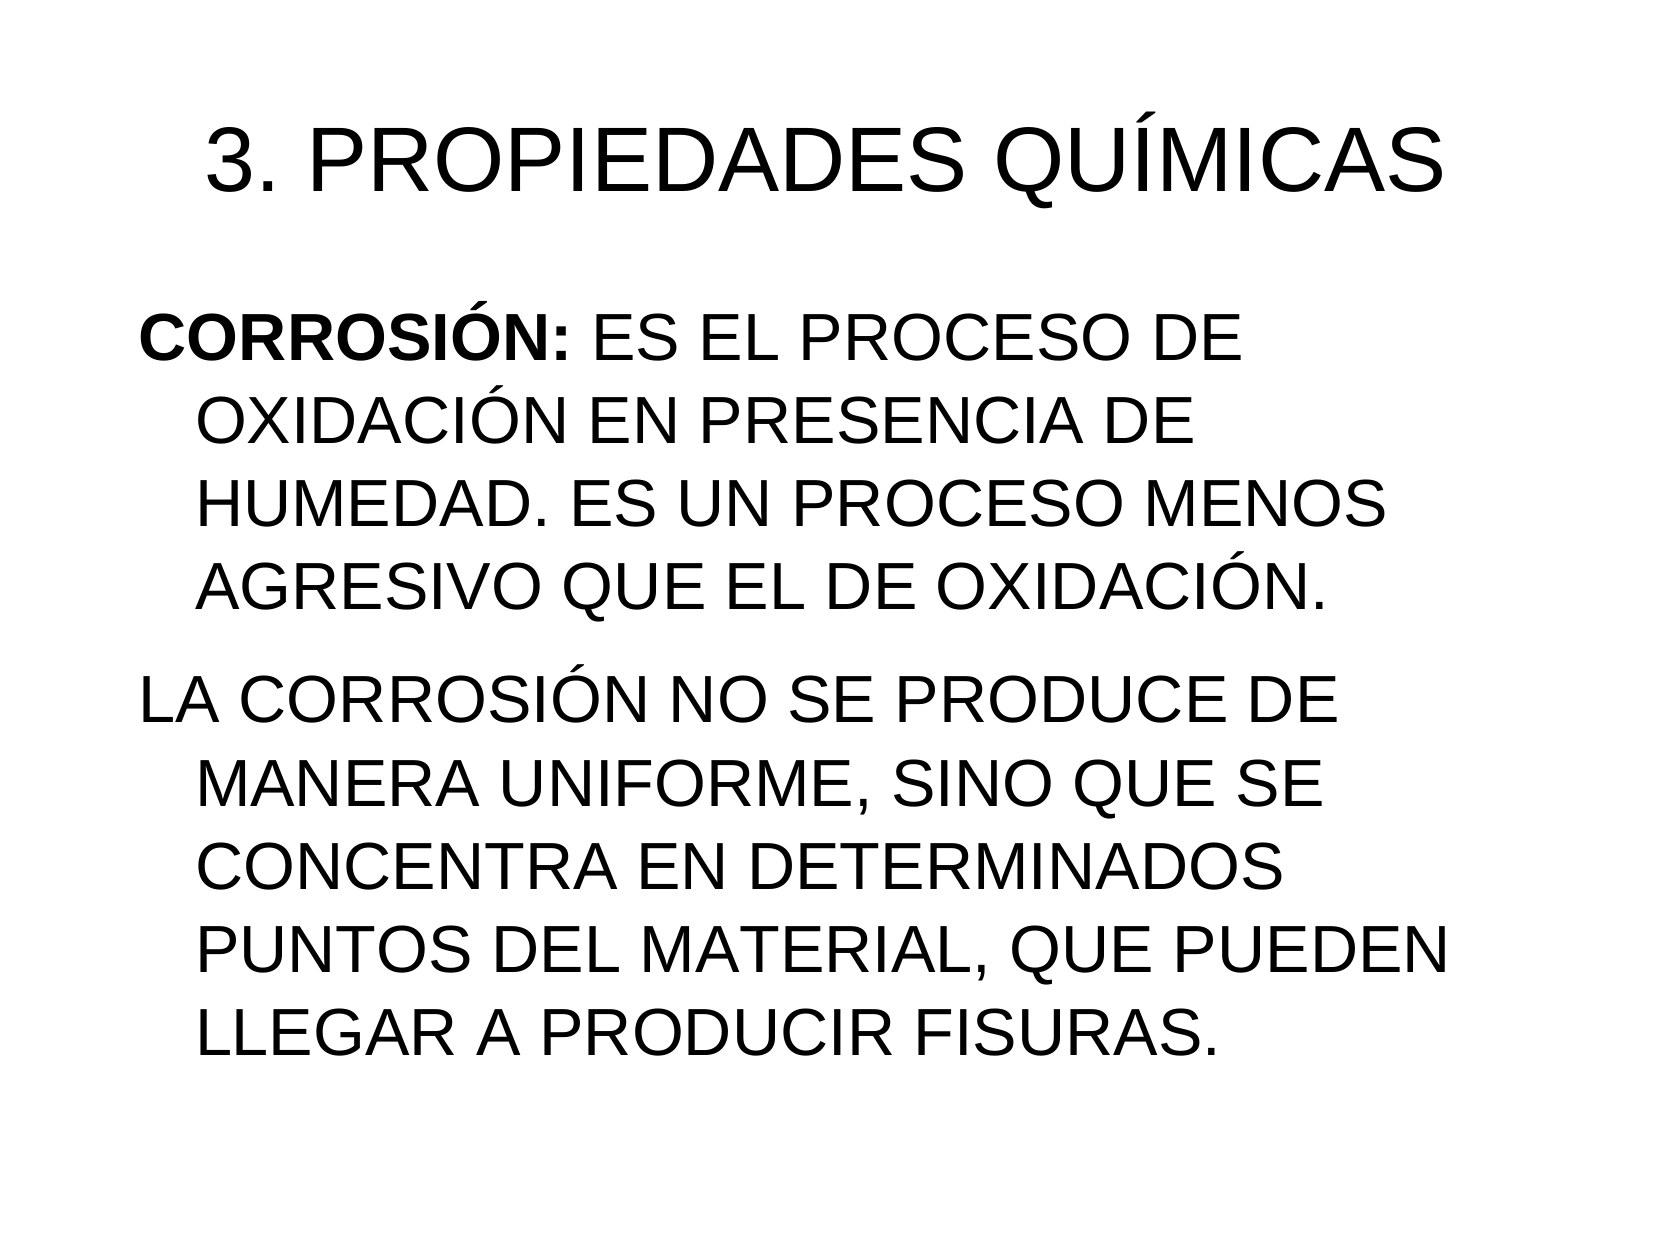

# 3. PROPIEDADES QUÍMICAS
CORROSIÓN: ES EL PROCESO DE OXIDACIÓN EN PRESENCIA DE HUMEDAD. ES UN PROCESO MENOS AGRESIVO QUE EL DE OXIDACIÓN.
LA CORROSIÓN NO SE PRODUCE DE MANERA UNIFORME, SINO QUE SE CONCENTRA EN DETERMINADOS PUNTOS DEL MATERIAL, QUE PUEDEN LLEGAR A PRODUCIR FISURAS.